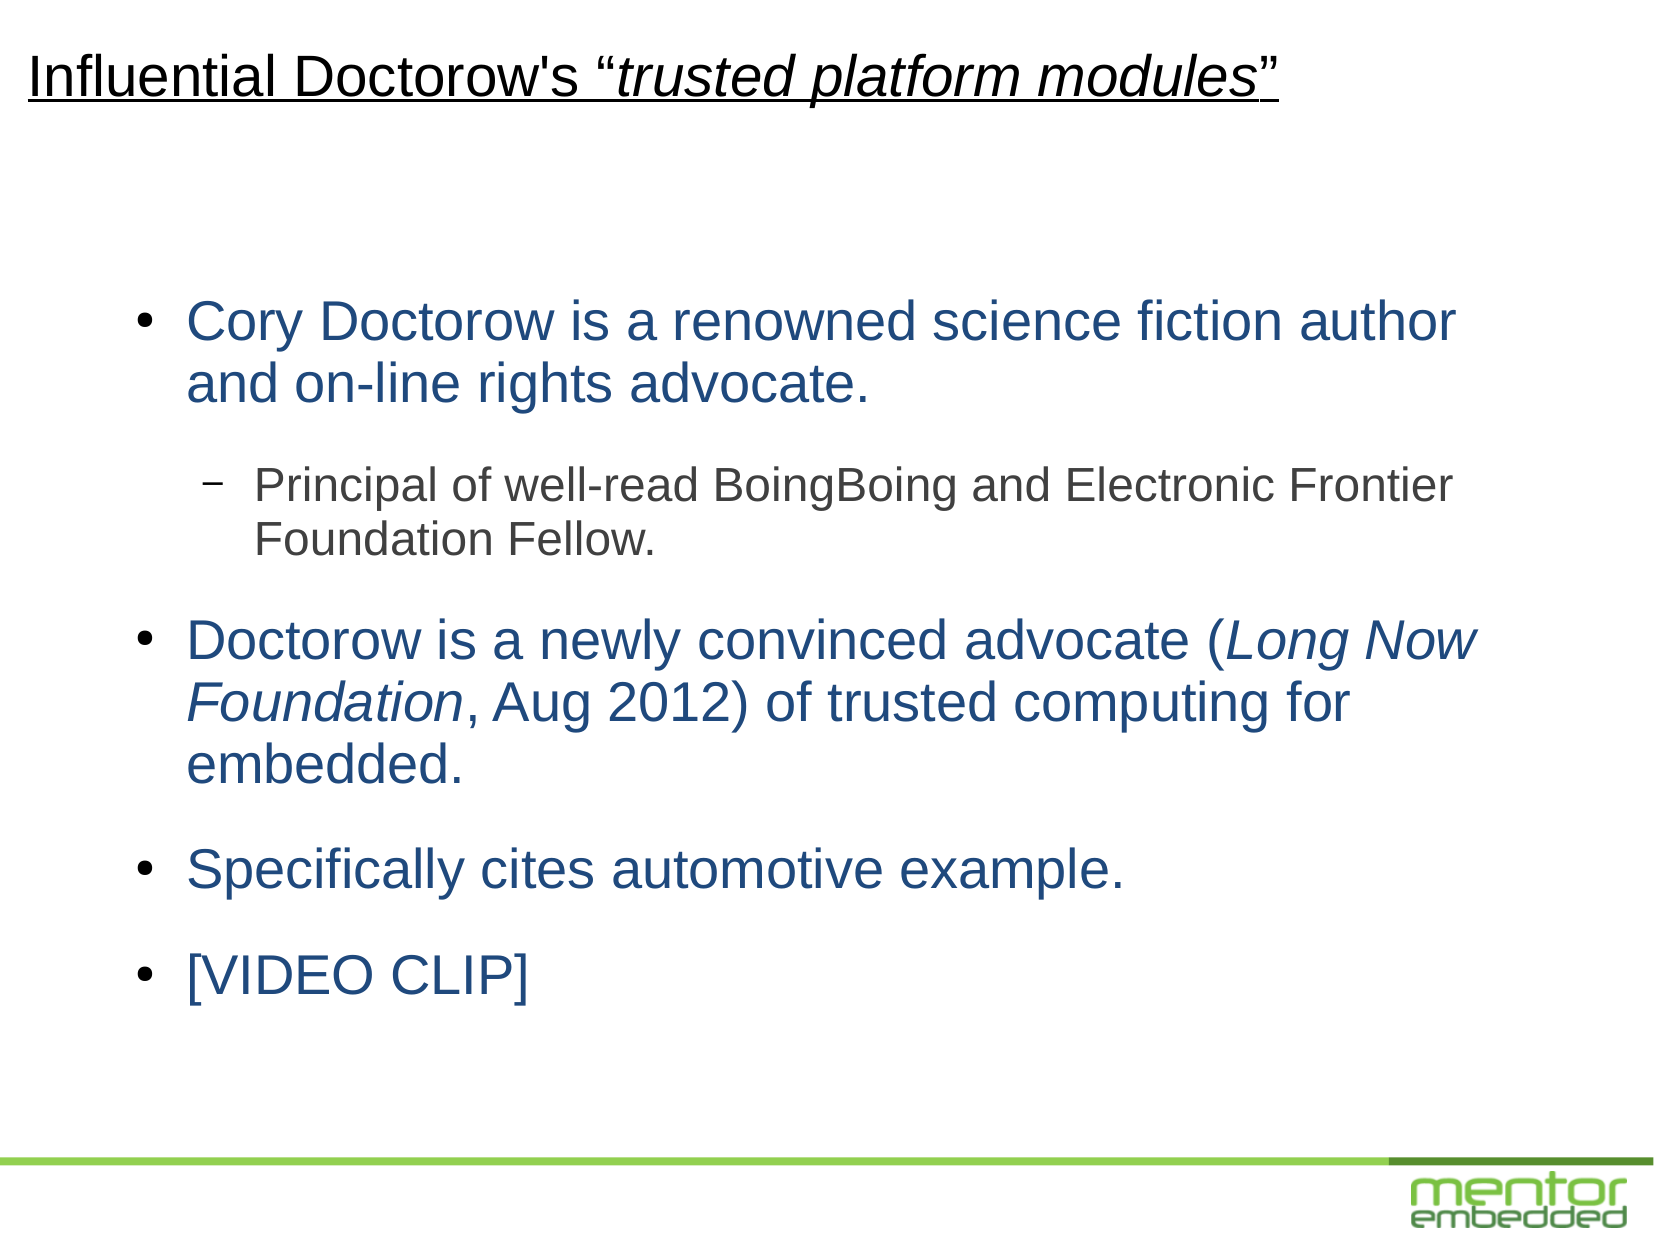

# Influential Doctorow's “trusted platform modules”
Cory Doctorow is a renowned science fiction author and on-line rights advocate.
Principal of well-read BoingBoing and Electronic Frontier Foundation Fellow.
Doctorow is a newly convinced advocate (Long Now Foundation, Aug 2012) of trusted computing for embedded.
Specifically cites automotive example.
[VIDEO CLIP]